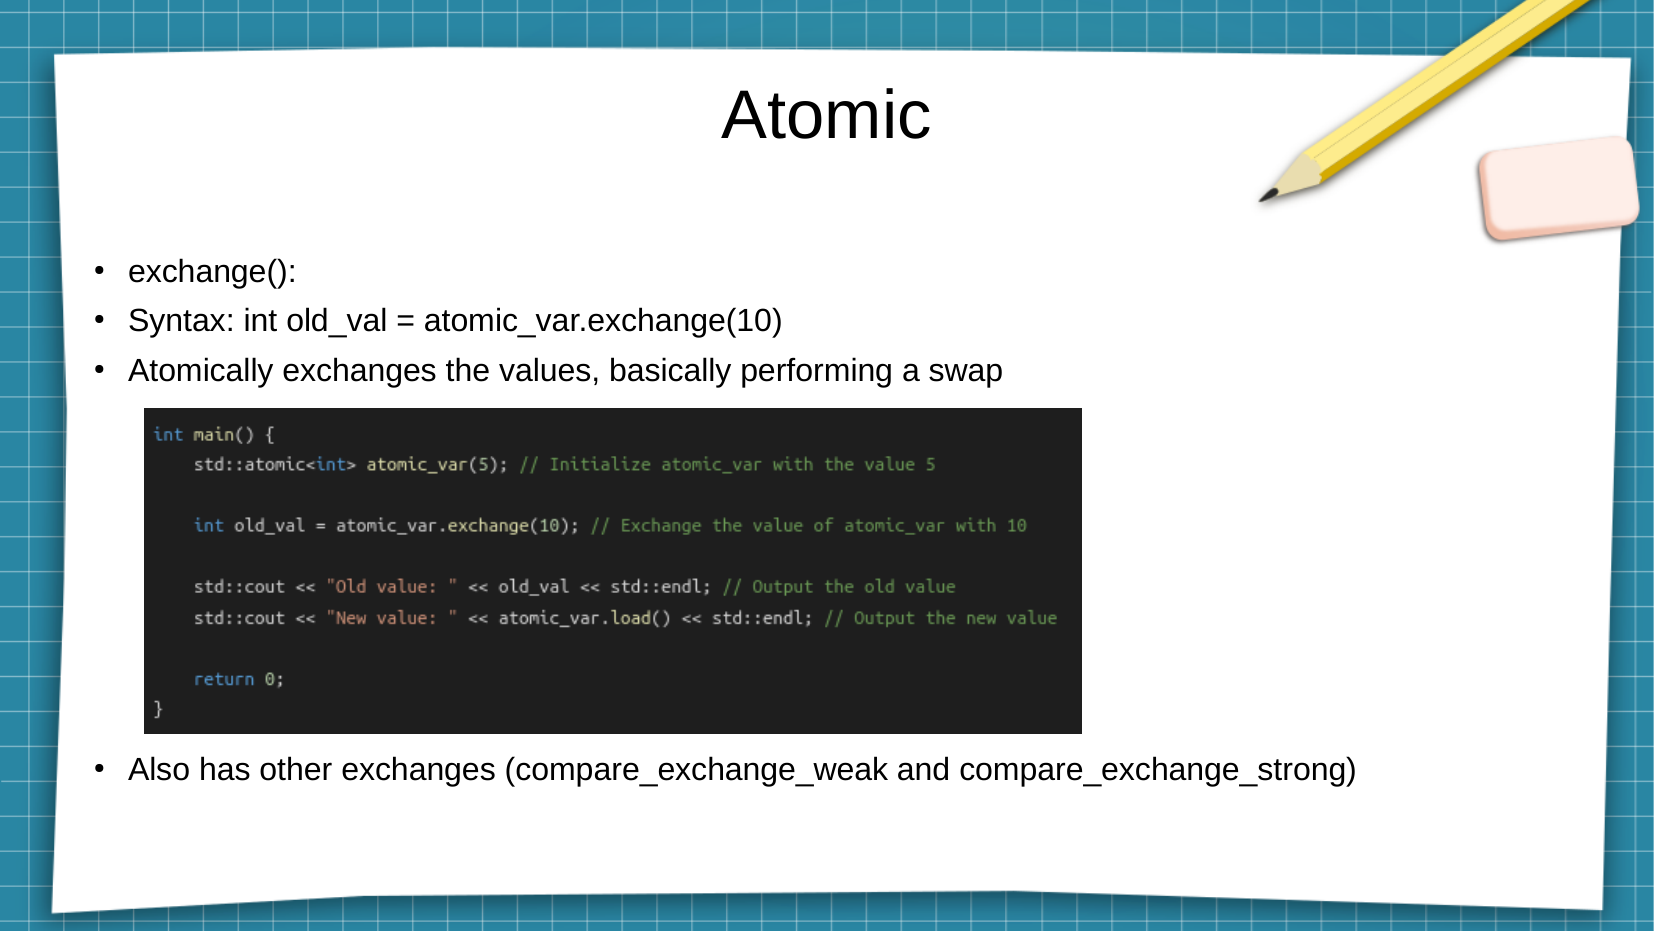

# Atomic
exchange():
Syntax: int old_val = atomic_var.exchange(10)
Atomically exchanges the values, basically performing a swap
Also has other exchanges (compare_exchange_weak and compare_exchange_strong)